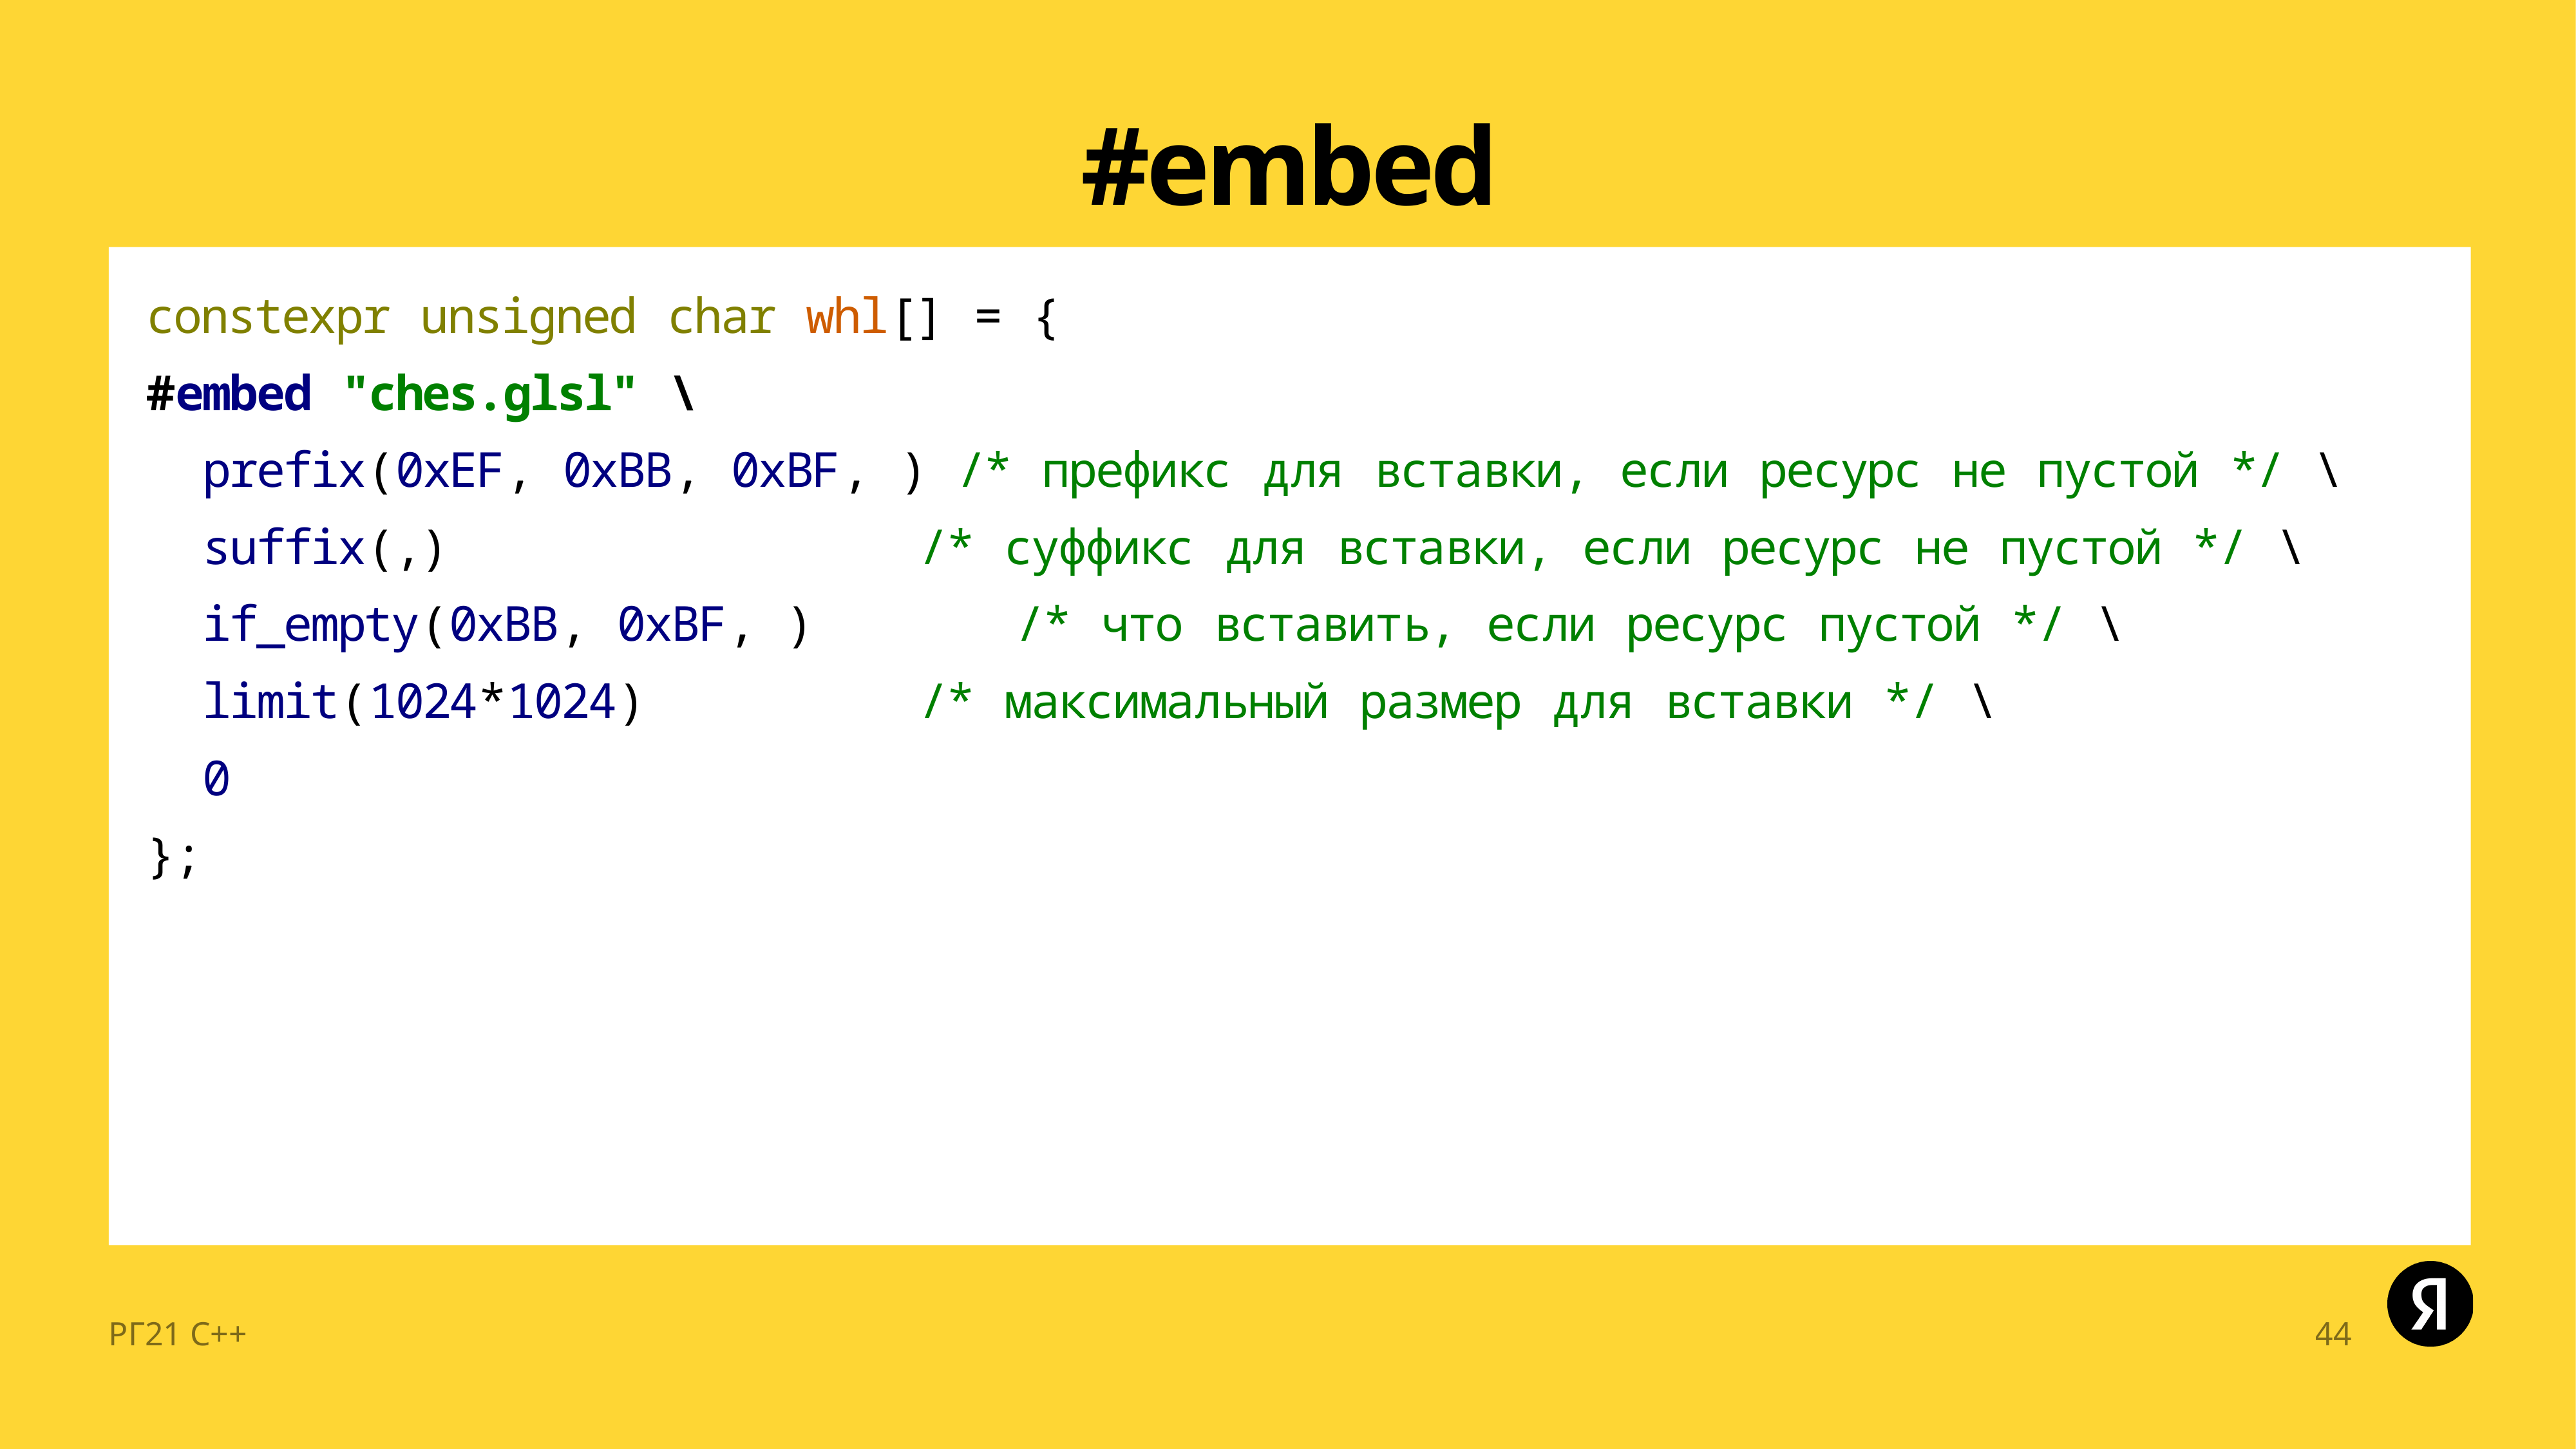

#embed
# constexpr unsigned char whl[] = {
#embed "ches.glsl" \
 prefix(0xEF, 0xBB, 0xBF, ) /* префикс для вставки, если ресурс не пустой */ \
 suffix(,) 					/* суффикс для вставки, если ресурс не пустой */ \
 if_empty(0xBB, 0xBF, ) 		/* что вставить, если ресурс пустой */ \
 limit(1024*1024) 			/* максимальный размер для вставки */ \
 0
};
РГ21 C++
44